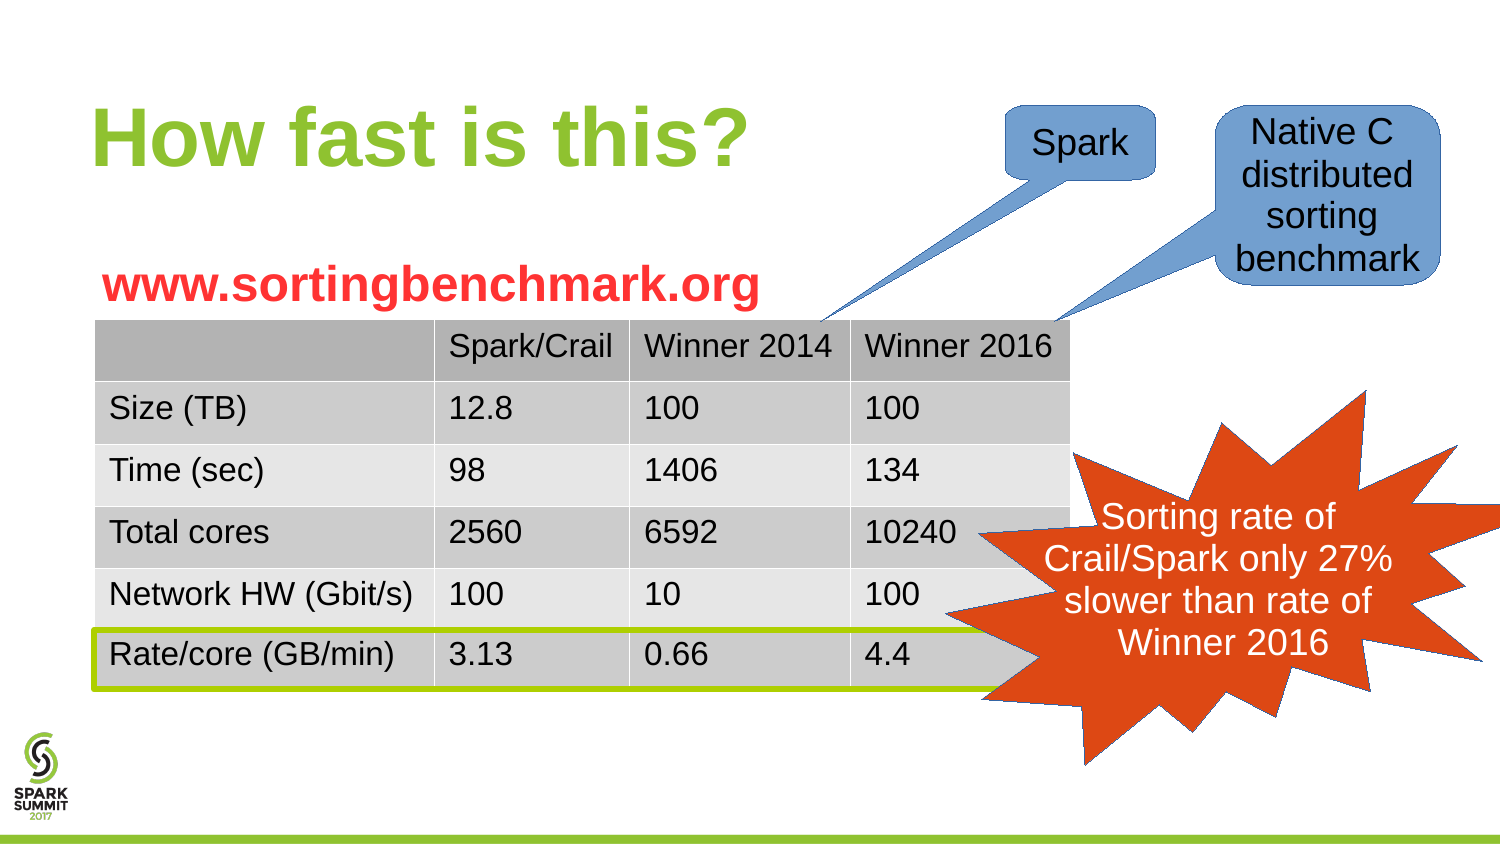

# How fast is this?
Spark
Native C
distributed
sorting
benchmark
www.sortingbenchmark.org
| | Spark/Crail | Winner 2014 | Winner 2016 |
| --- | --- | --- | --- |
| Size (TB) | 12.8 | 100 | 100 |
| Time (sec) | 98 | 1406 | 134 |
| Total cores | 2560 | 6592 | 10240 |
| Network HW (Gbit/s) | 100 | 10 | 100 |
| Rate/core (GB/min) | 3.13 | 0.66 | 4.4 |
Sorting rate of
Crail/Spark only 27%
slower than rate of
Winner 2016